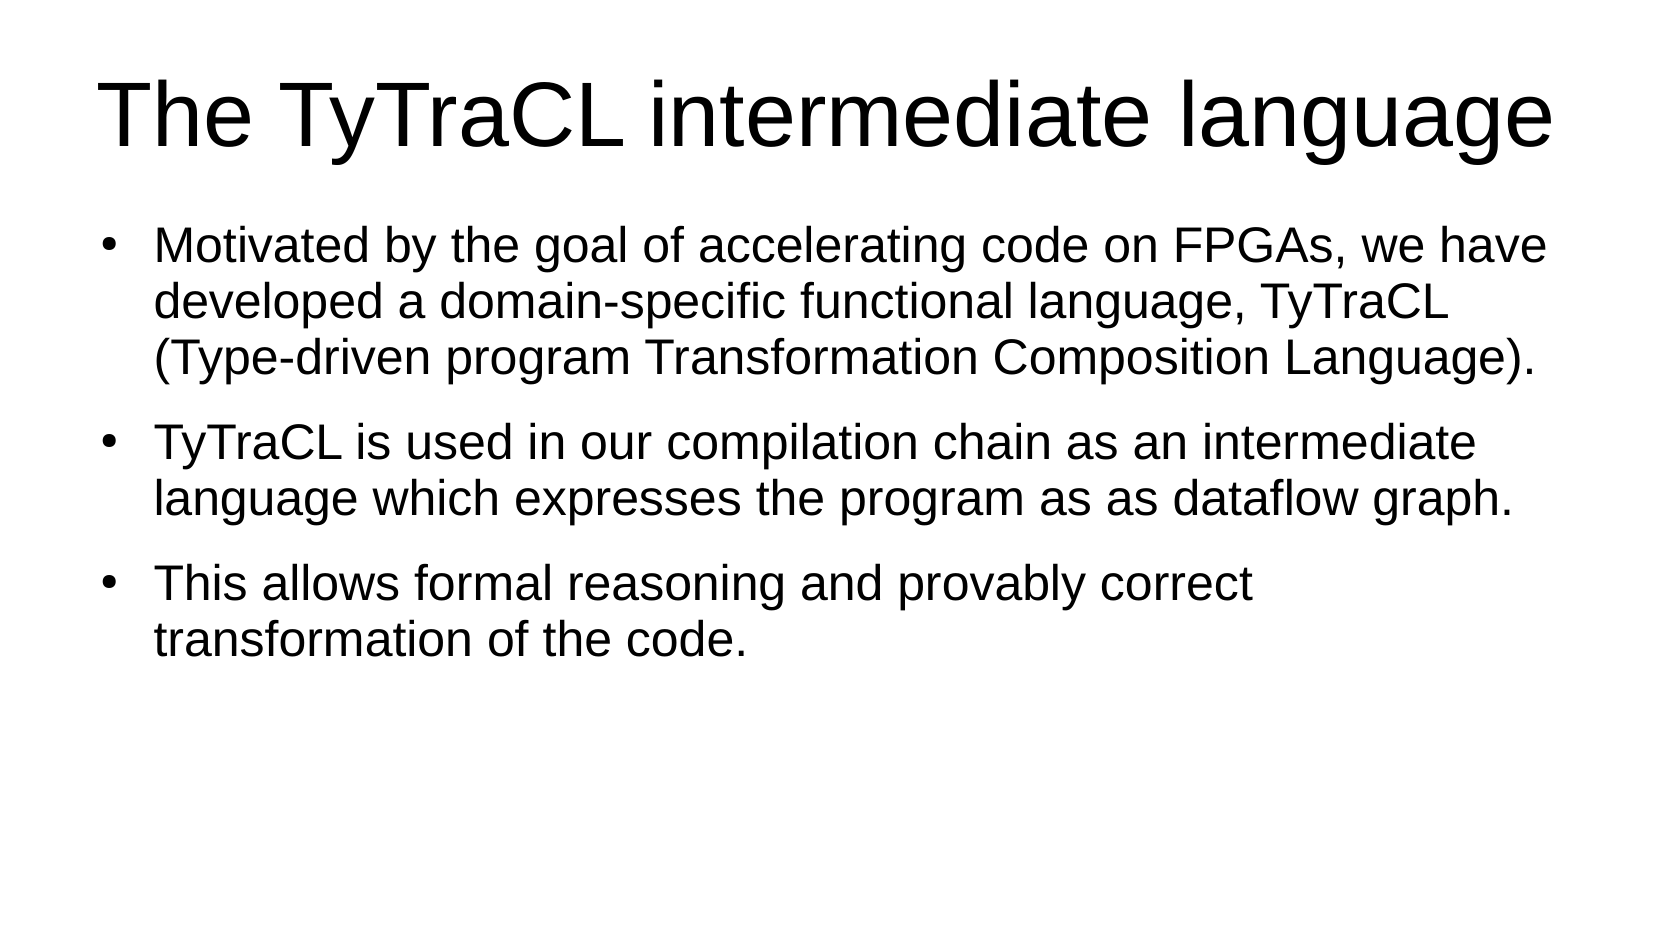

# The TyTraCL intermediate language
Motivated by the goal of accelerating code on FPGAs, we have developed a domain-specific functional language, TyTraCL (Type-driven program Transformation Composition Language).
TyTraCL is used in our compilation chain as an intermediate language which expresses the program as as dataflow graph.
This allows formal reasoning and provably correct transformation of the code.